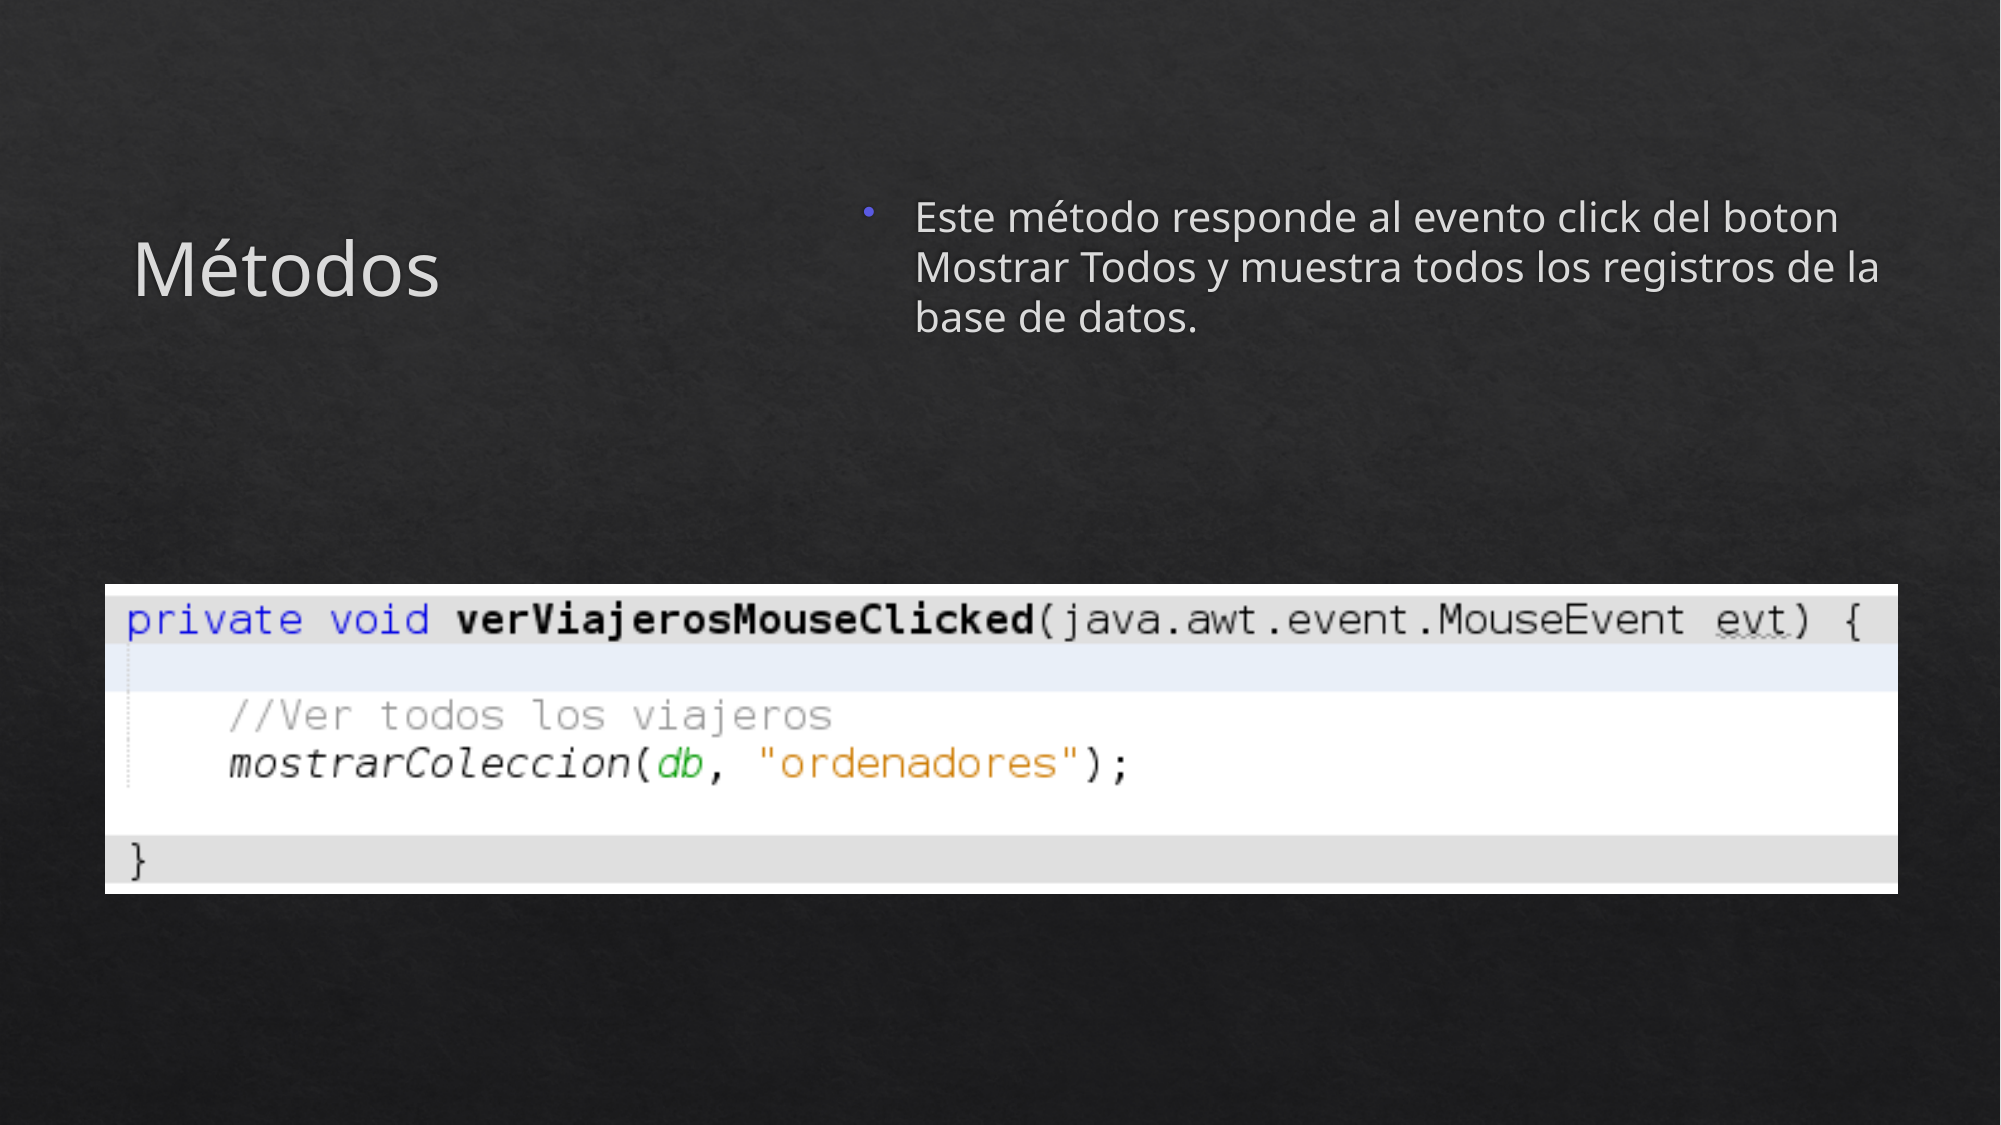

# Métodos
Este método responde al evento click del boton Mostrar Todos y muestra todos los registros de la base de datos.